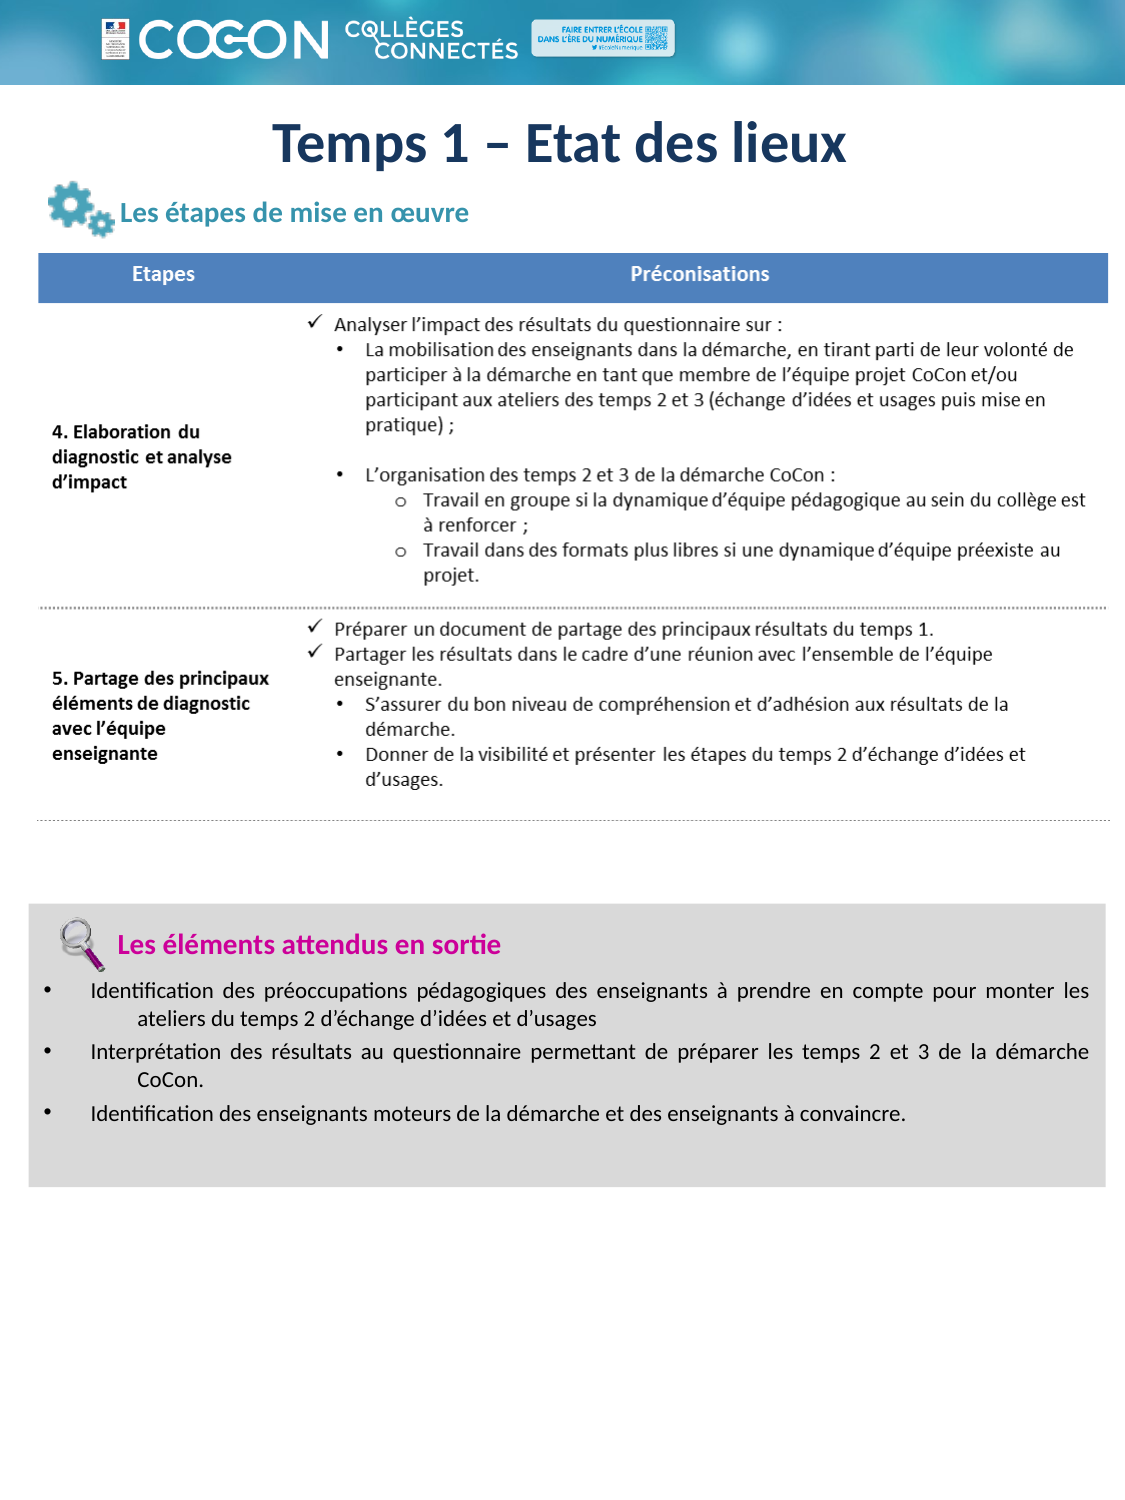

# Temps 1 – Etat des lieux
Les étapes de mise en œuvre
Les éléments attendus en sortie
Identification des préoccupations pédagogiques des enseignants à prendre en compte pour monter les ateliers du temps 2 d’échange d’idées et d’usages
Interprétation des résultats au questionnaire permettant de préparer les temps 2 et 3 de la démarche CoCon.
Identification des enseignants moteurs de la démarche et des enseignants à convaincre.